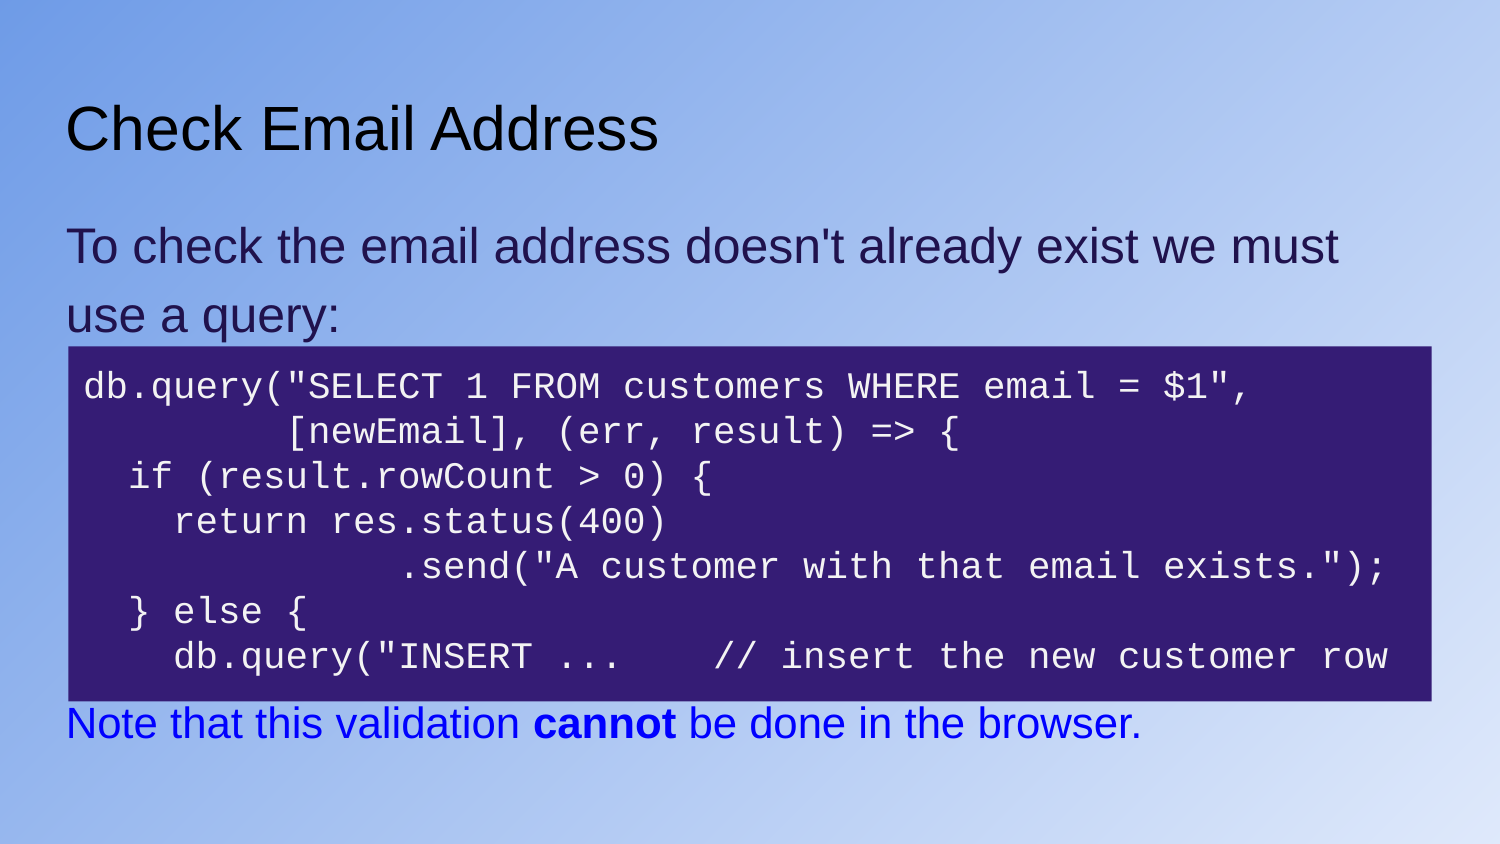

Check Email Address
To check the email address doesn't already exist we must use a query:
Note that this validation cannot be done in the browser.
db.query("SELECT 1 FROM customers WHERE email = $1",
 [newEmail], (err, result) => {
 if (result.rowCount > 0) {
 return res.status(400)
 .send("A customer with that email exists.");
 } else {
 db.query("INSERT ... // insert the new customer row